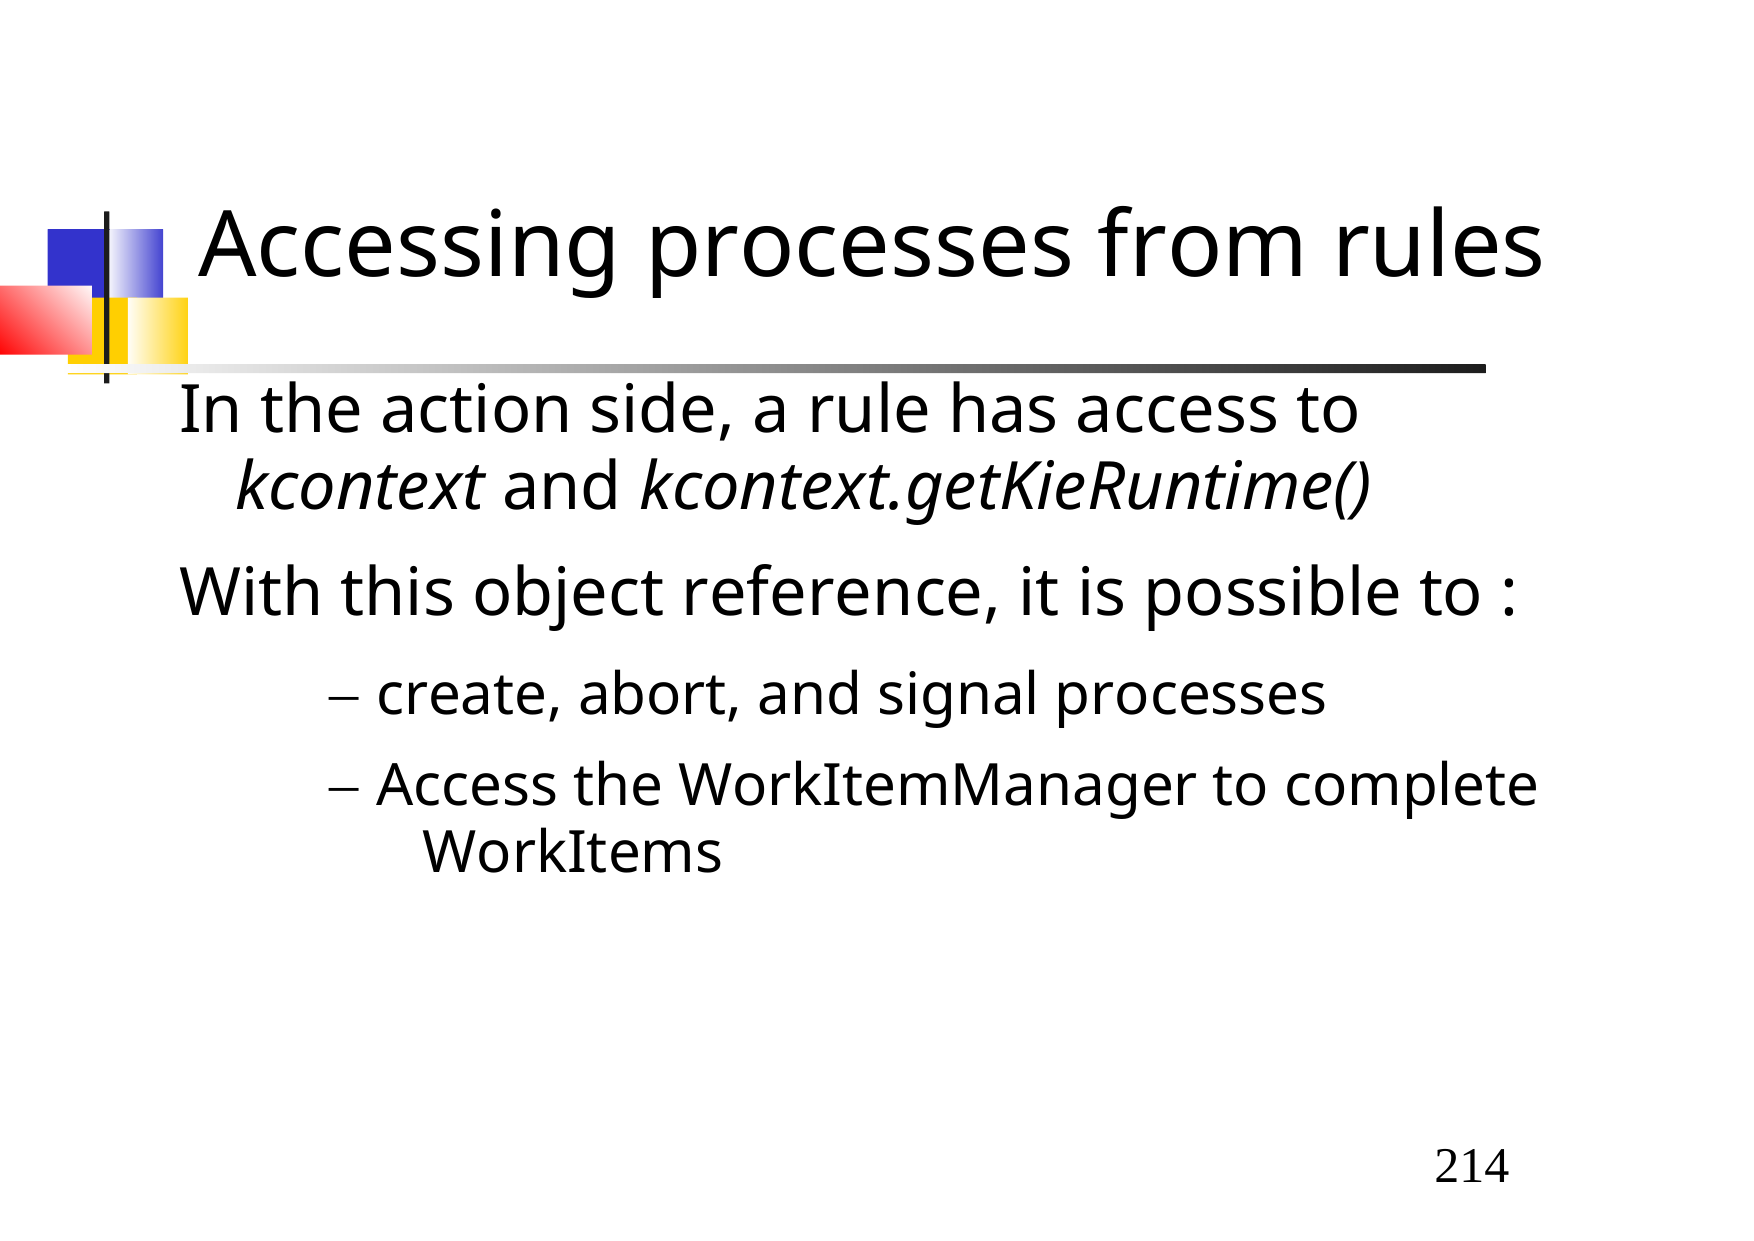

# Accessing processes from rules
In the action side, a rule has access to kcontext and kcontext.getKieRuntime()
With this object reference, it is possible to :
create, abort, and signal processes
Access the WorkItemManager to complete WorkItems